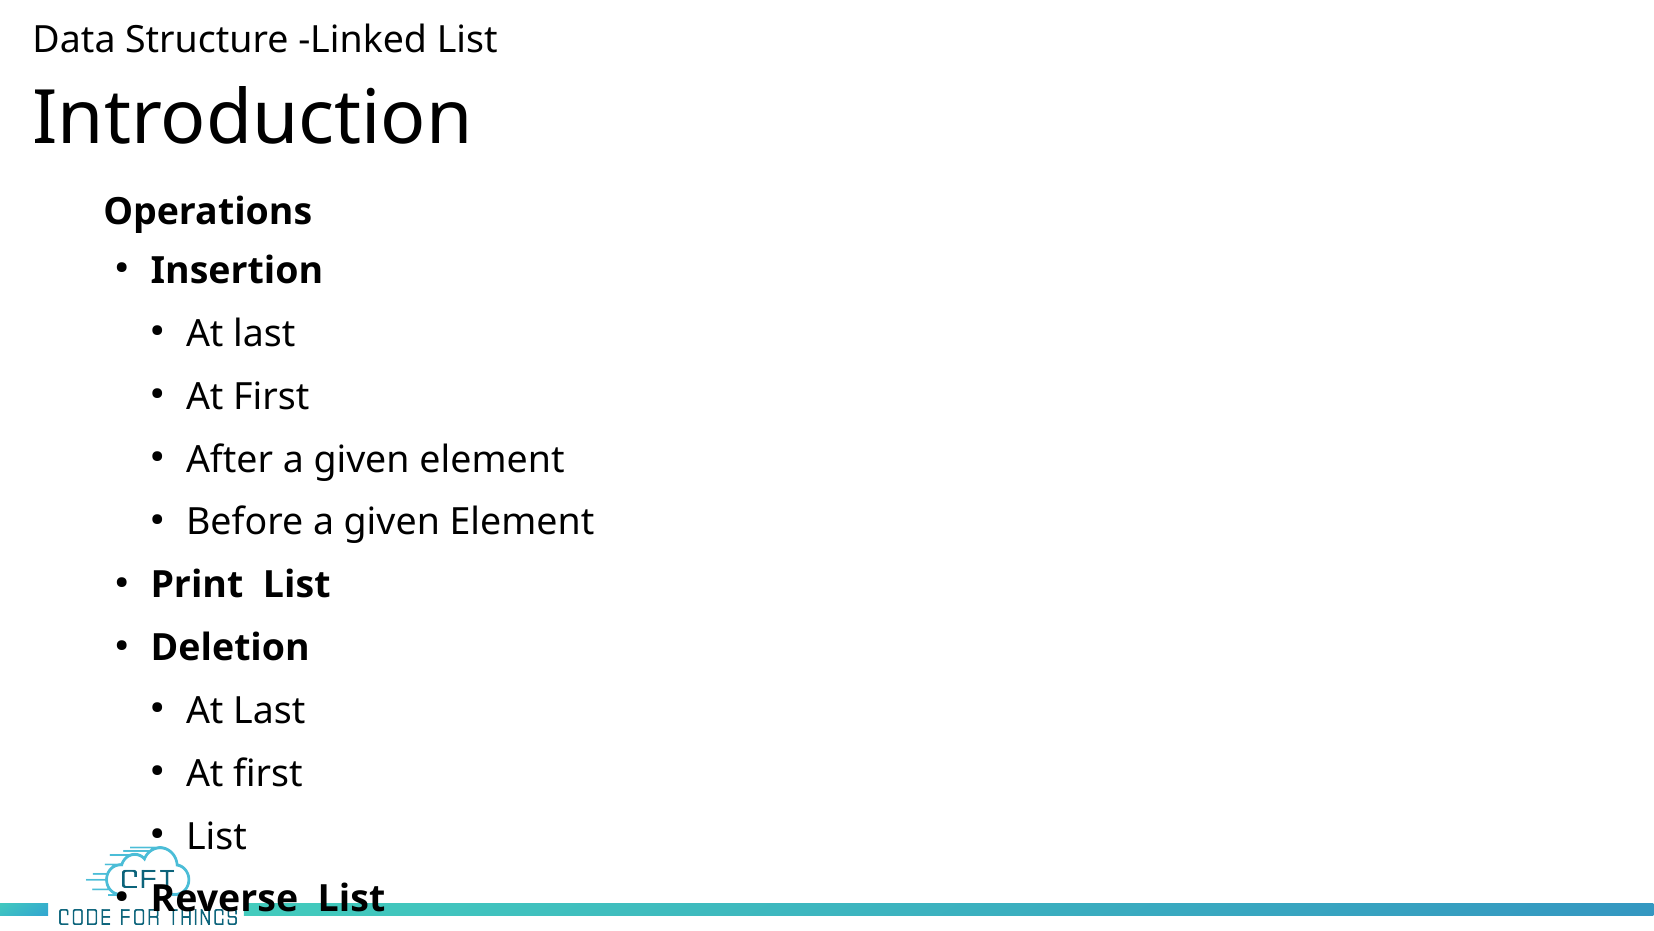

# Data Structure -Linked List Introduction
Operations
Insertion
At last
At First
After a given element
Before a given Element
Print List
Deletion
At Last
At first
List
Reverse List